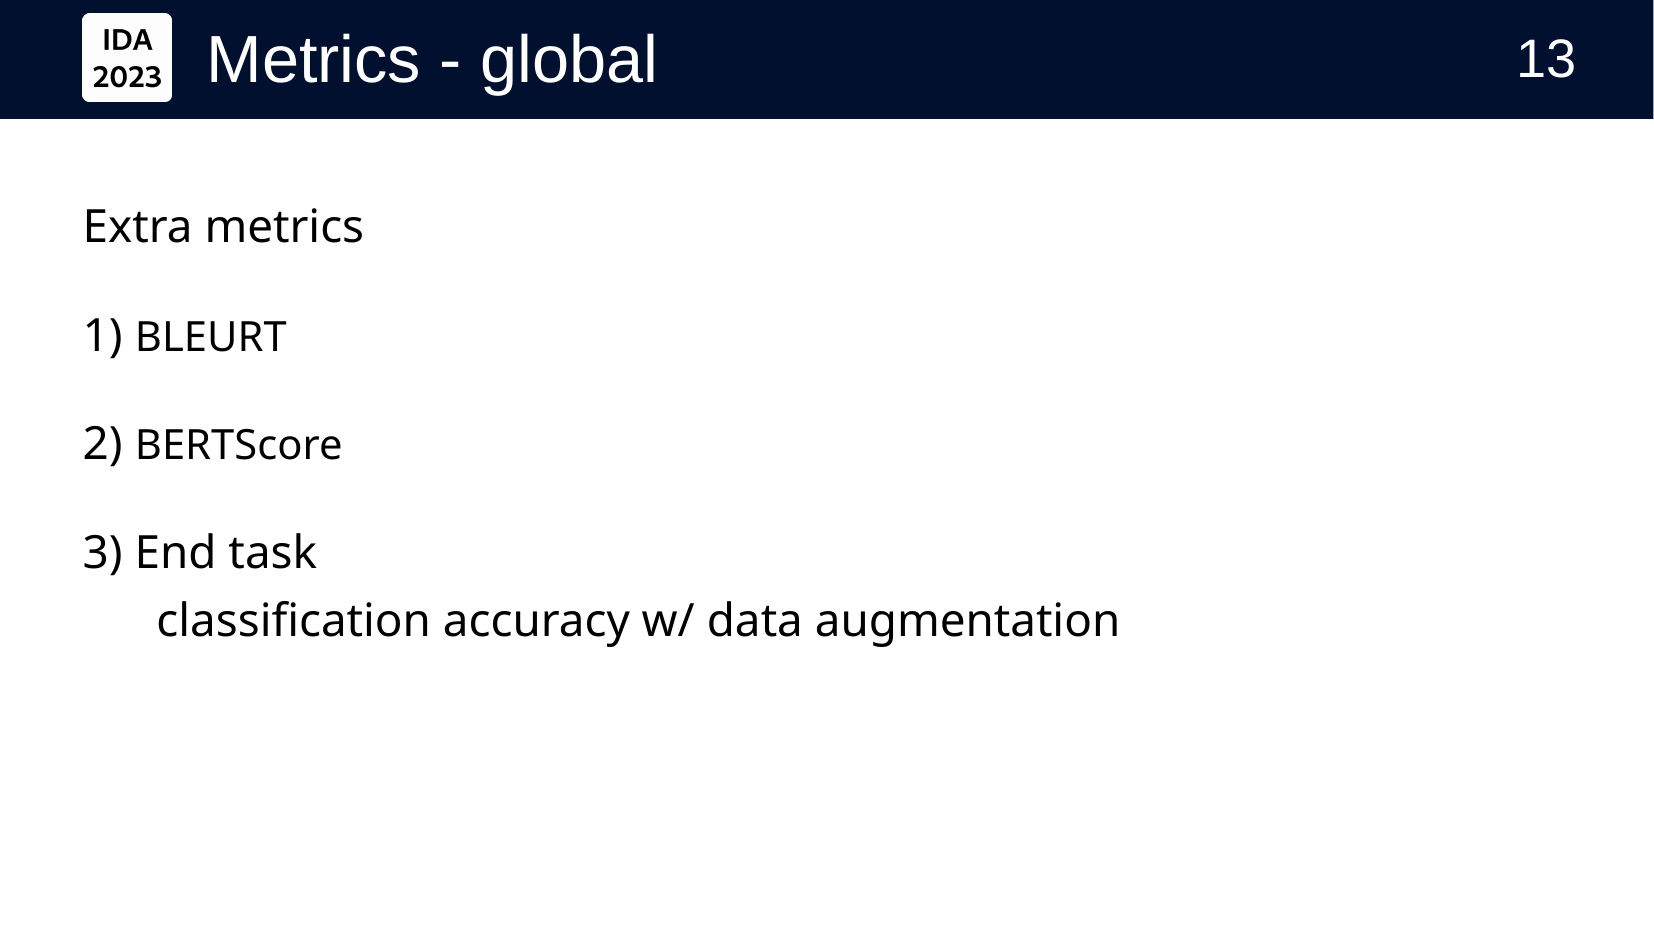

Metrics - global
# Extra metrics
1) BLEURT
2) BERTScore
3) End task
	classification accuracy w/ data augmentation